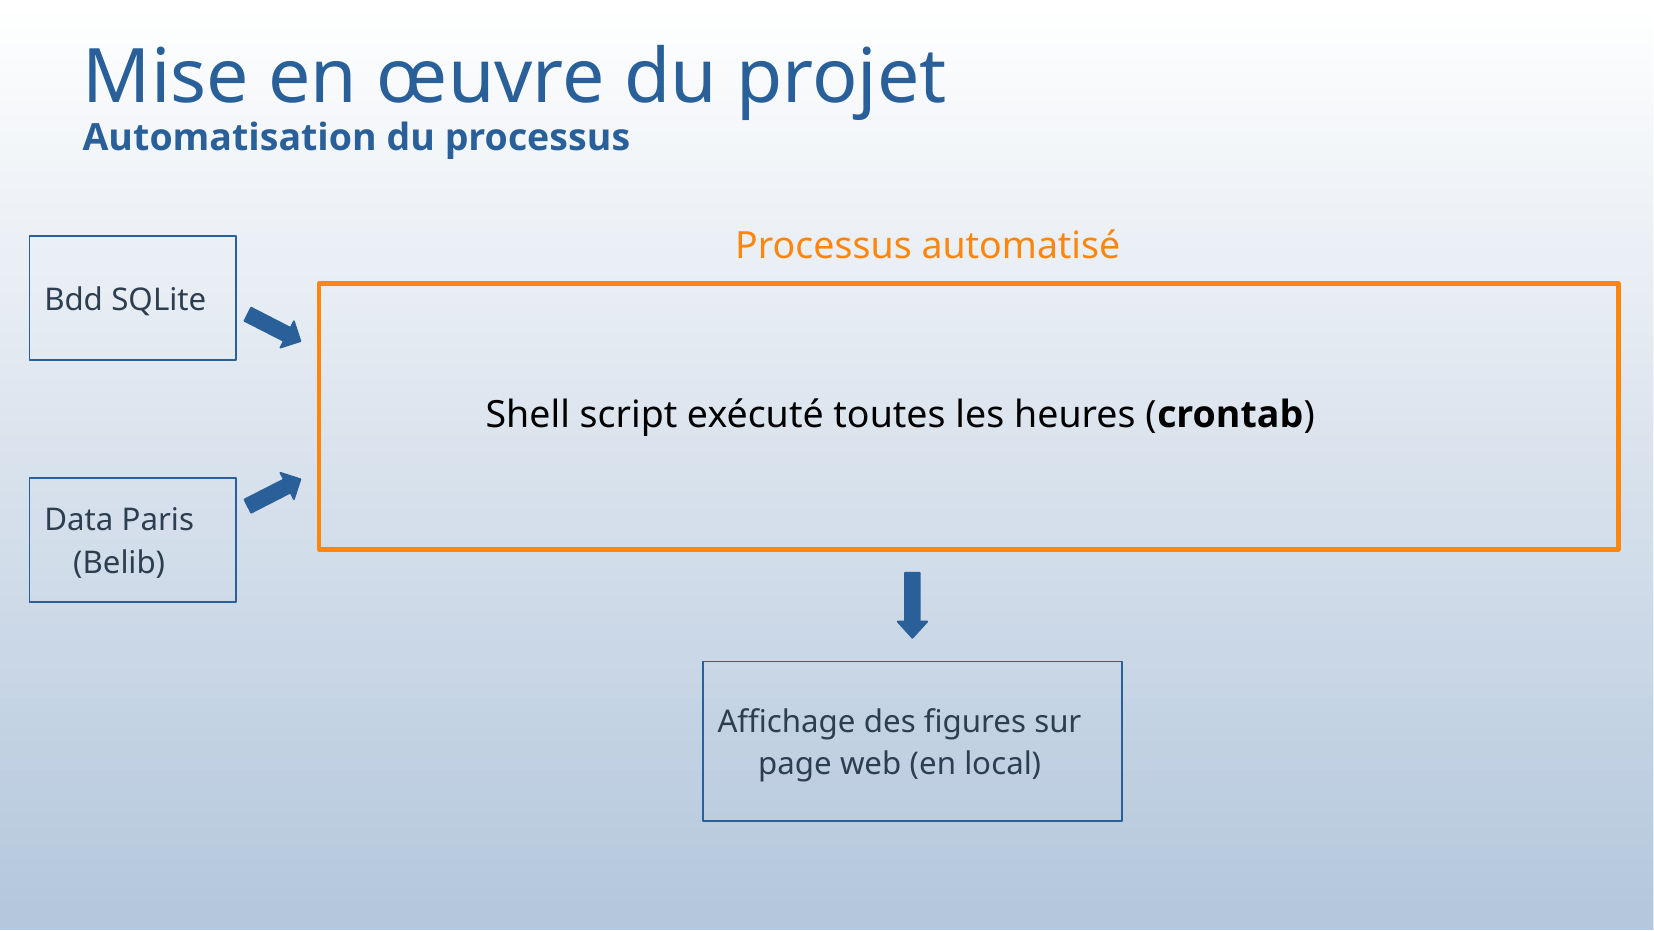

# Mise en œuvre du projet
Automatisation du processus
Processus automatisé
Bdd SQLite
Shell script exécuté toutes les heures (crontab)
Data Paris (Belib)
Affichage des figures sur page web (en local)